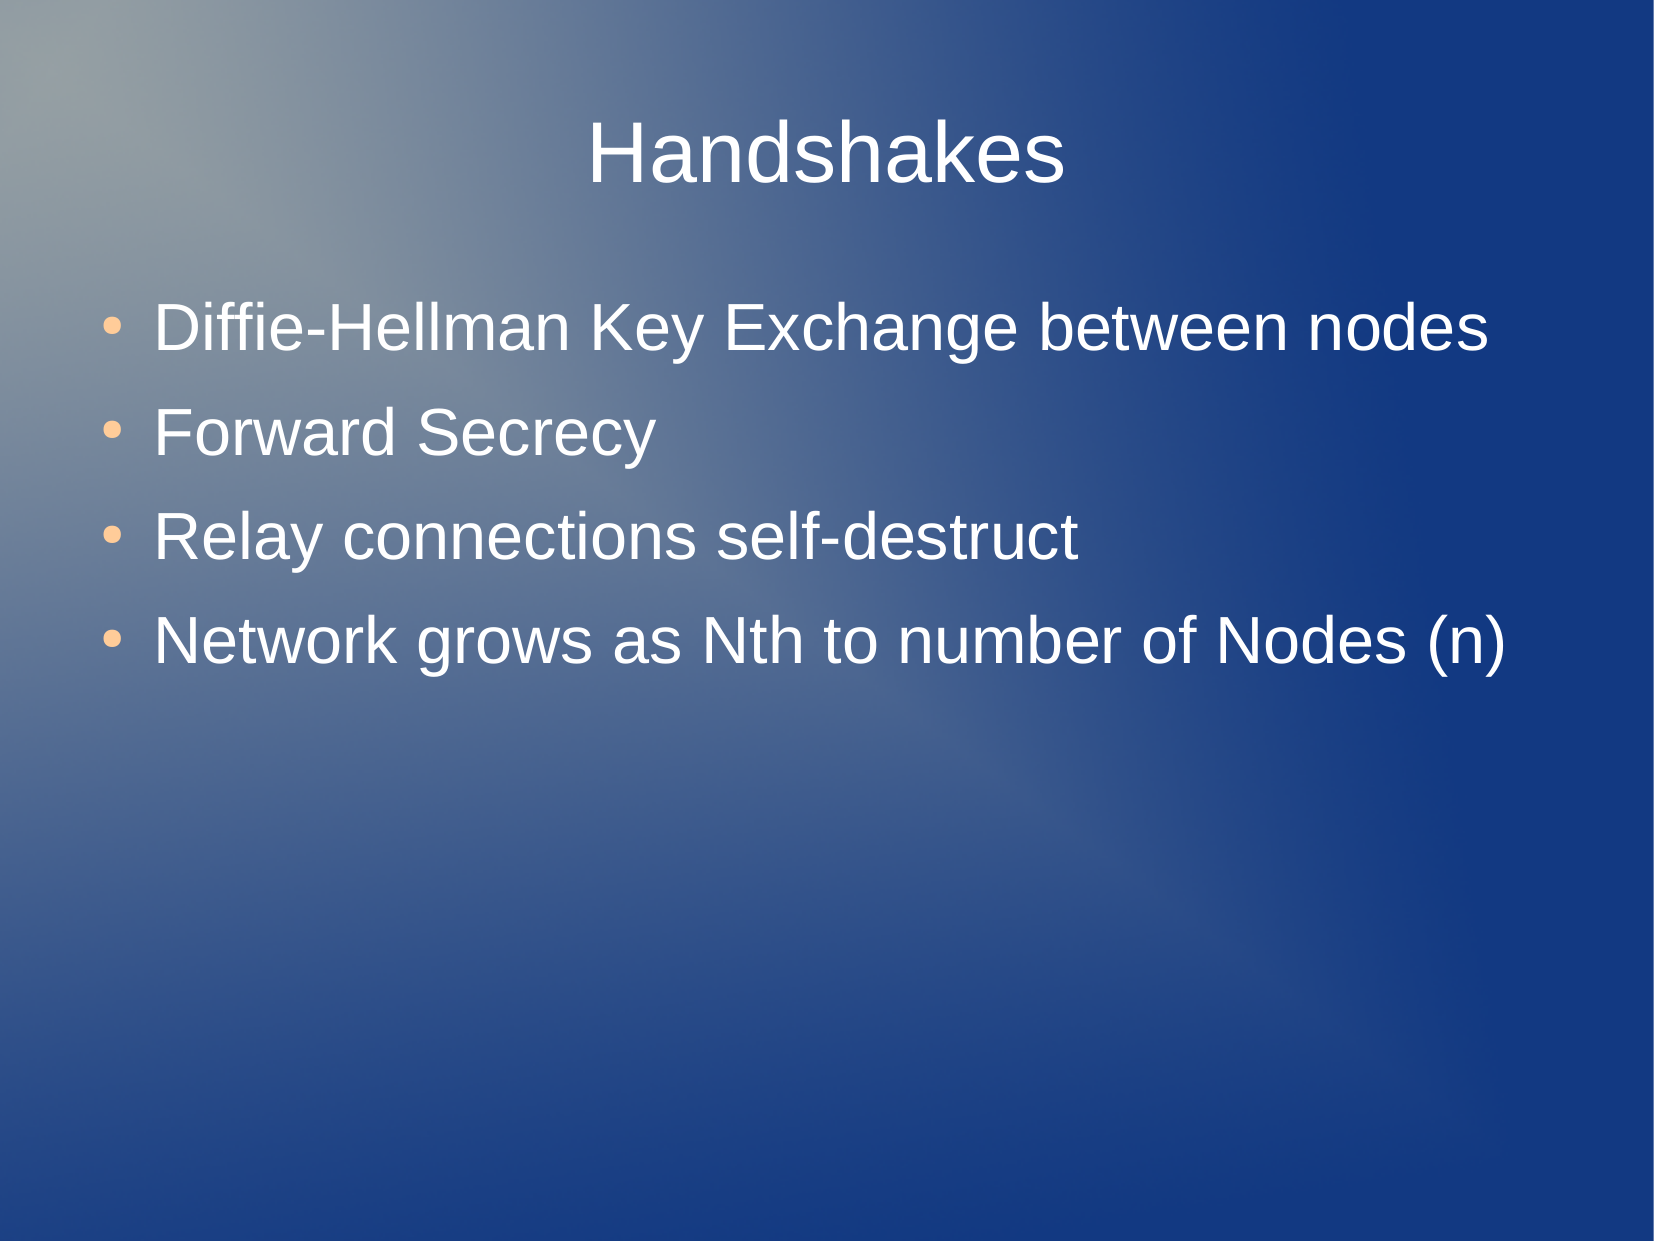

# Handshakes
Diffie-Hellman Key Exchange between nodes
Forward Secrecy
Relay connections self-destruct
Network grows as Nth to number of Nodes (n)